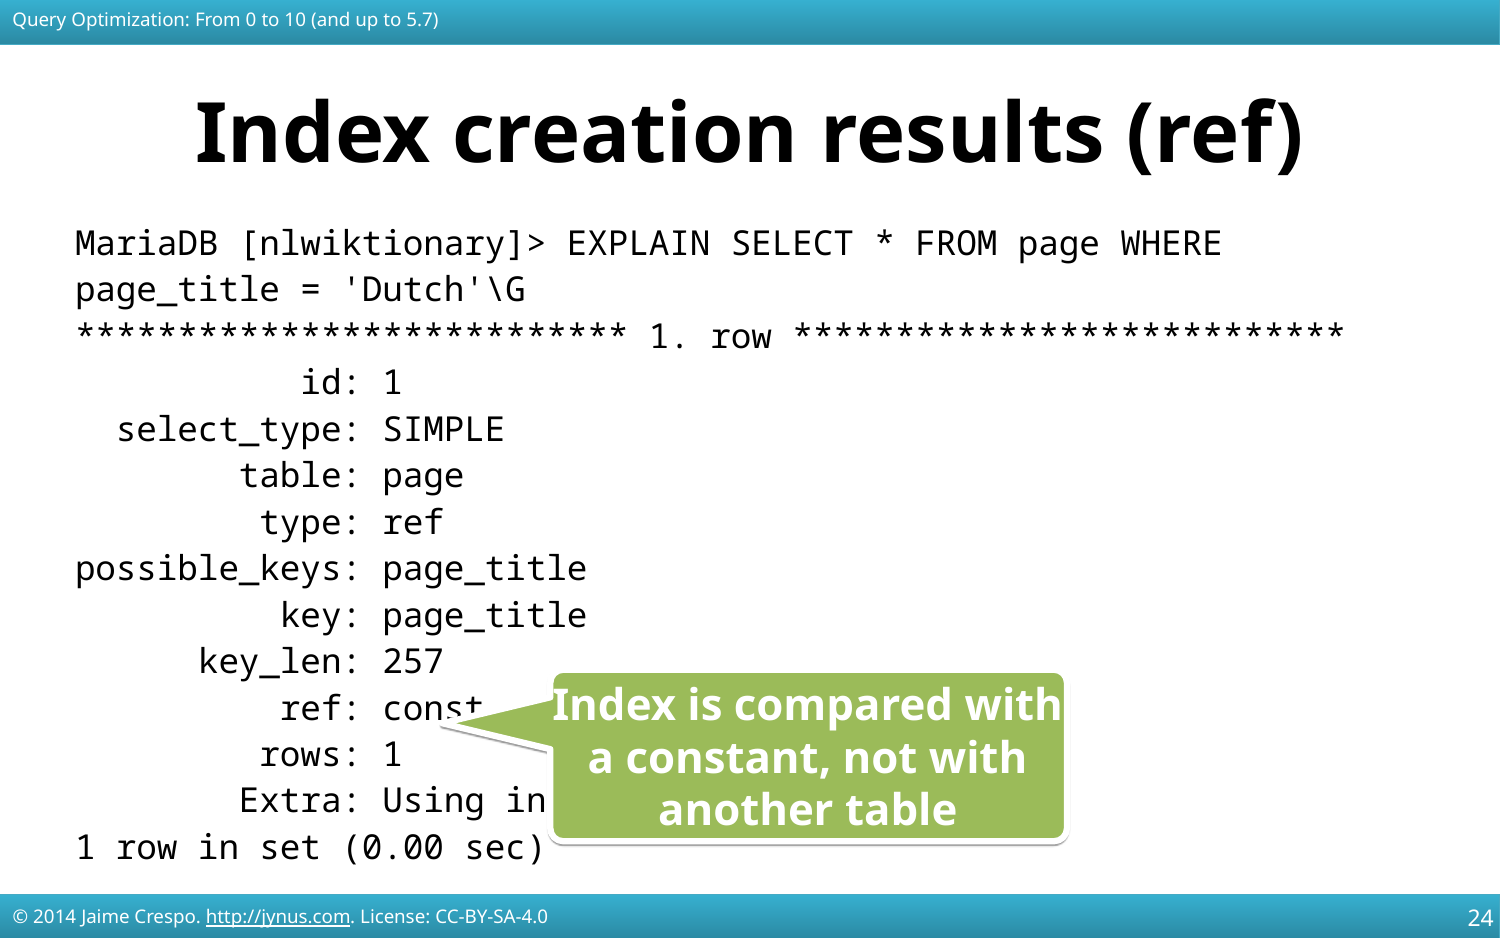

# Index creation results (ref)
MariaDB [nlwiktionary]> EXPLAIN SELECT * FROM page WHERE page_title = 'Dutch'\G
*************************** 1. row ***************************
 id: 1
 select_type: SIMPLE
 table: page
 type: ref
possible_keys: page_title
 key: page_title
 key_len: 257
 ref: const
 rows: 1
 Extra: Using index condition
1 row in set (0.00 sec)
Index is compared with a constant, not with another table